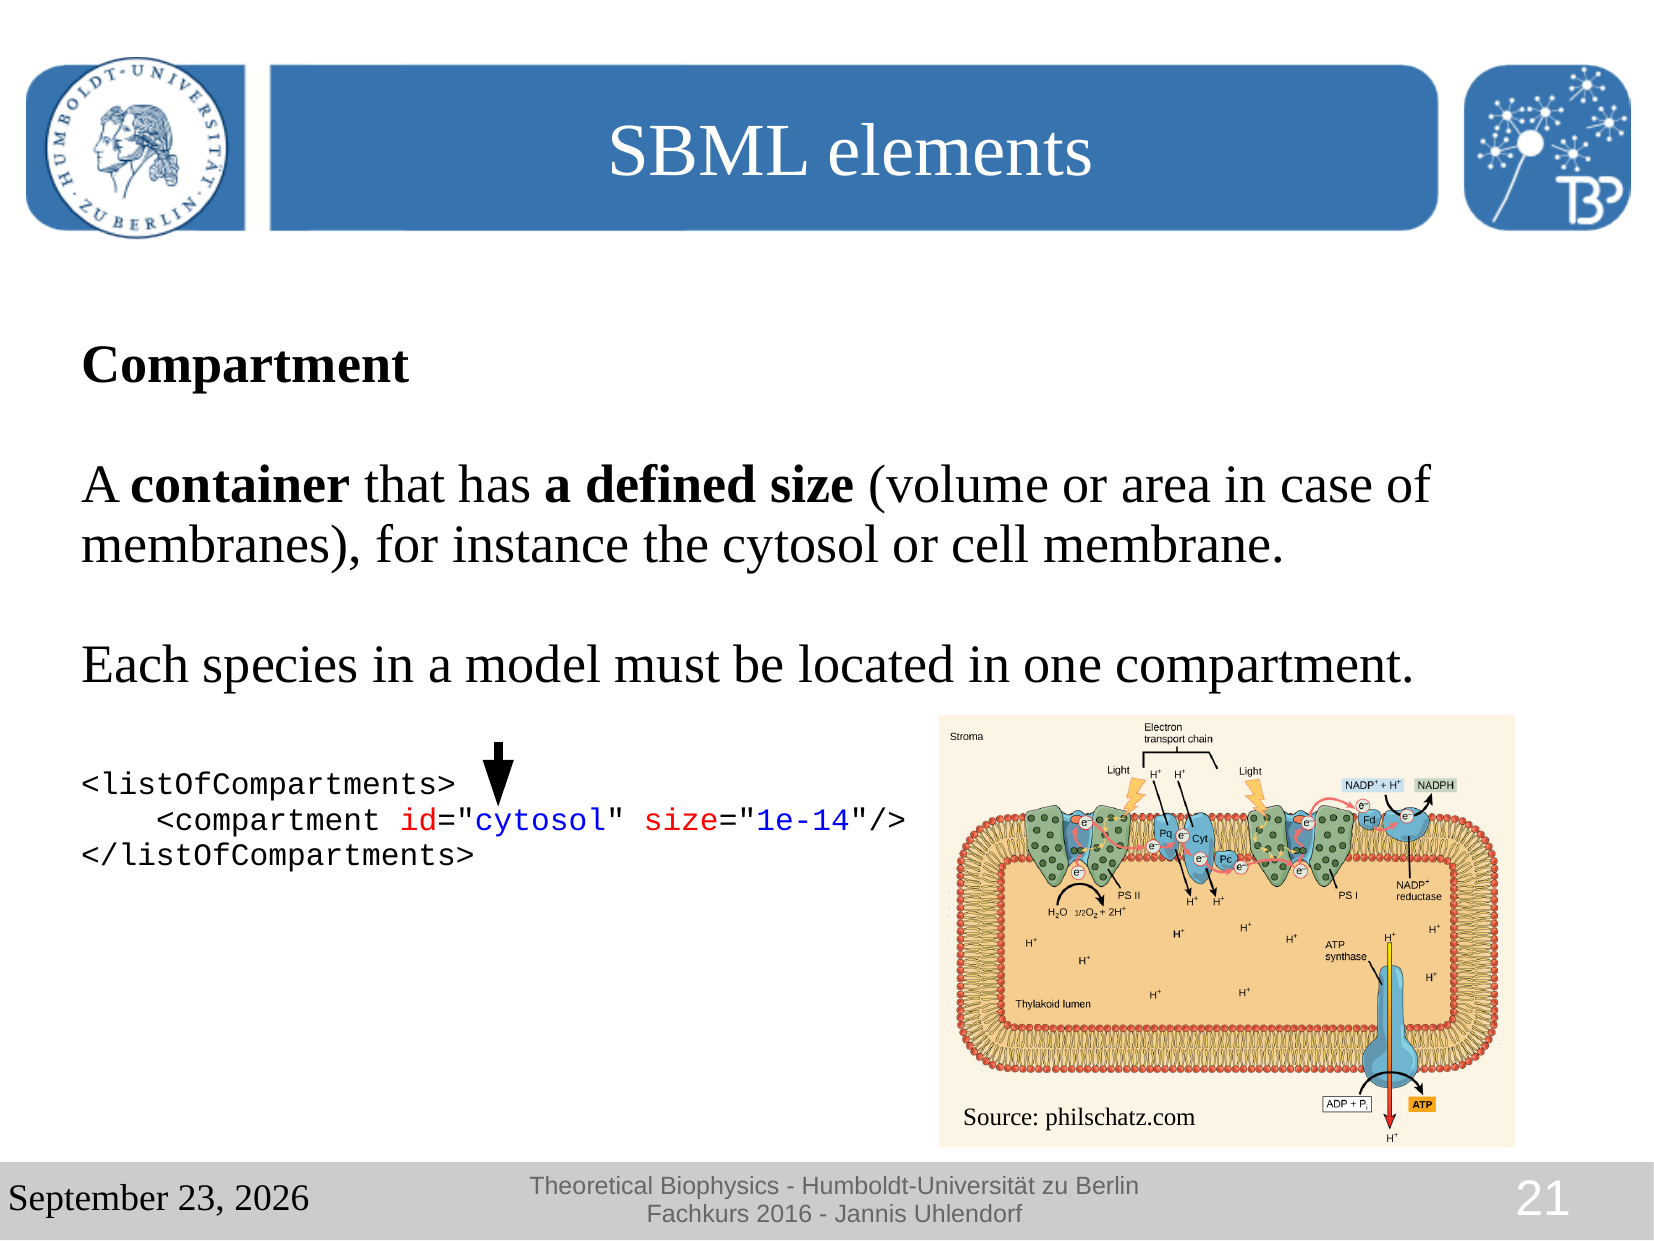

# SBML elements
Compartment
A container that has a defined size (volume or area in case of membranes), for instance the cytosol or cell membrane.
Each species in a model must be located in one compartment.
<listOfCompartments>
	<compartment id="cytosol" size="1e-14"/>
</listOfCompartments>
Source: philschatz.com
21
Fachkurs WS 2013 - Timo Lubitz, Jannis Uhlendorf